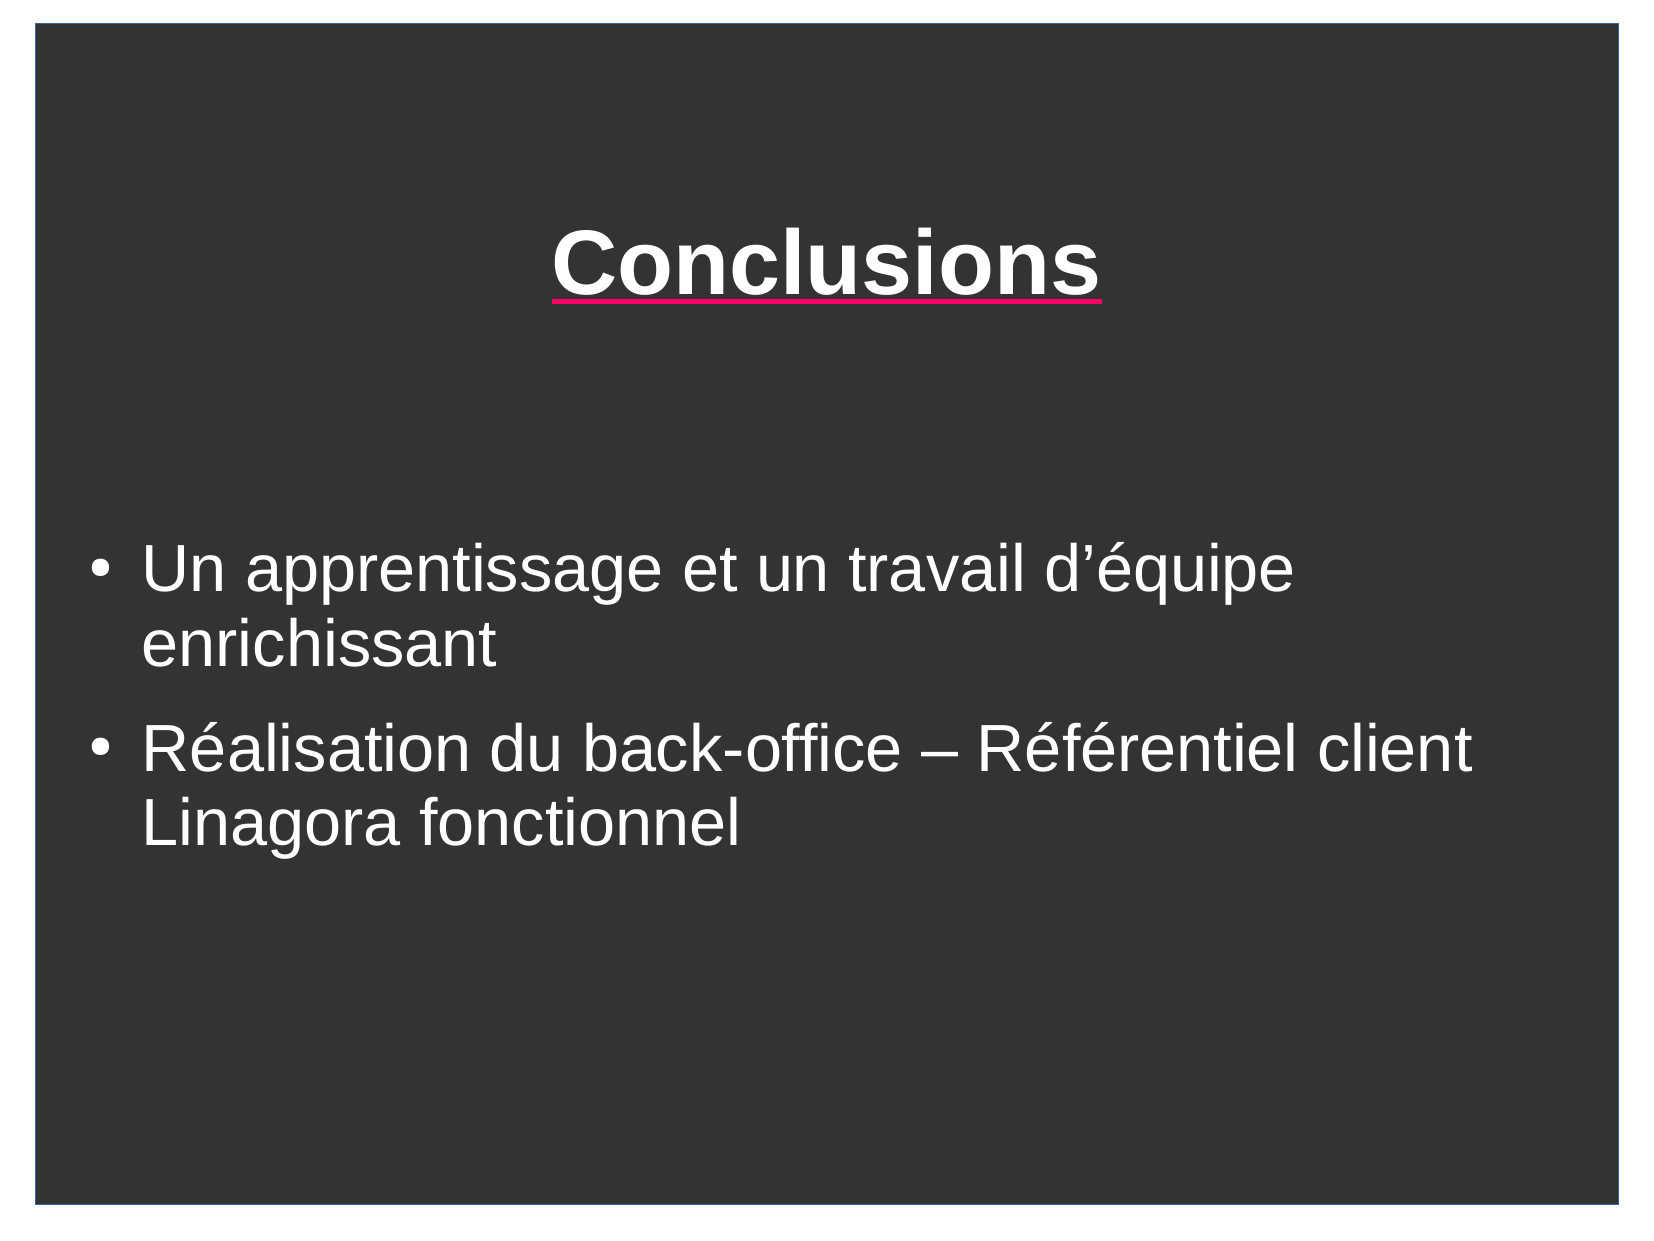

# Conclusions
Un apprentissage et un travail d’équipe enrichissant
Réalisation du back-office – Référentiel client Linagora fonctionnel